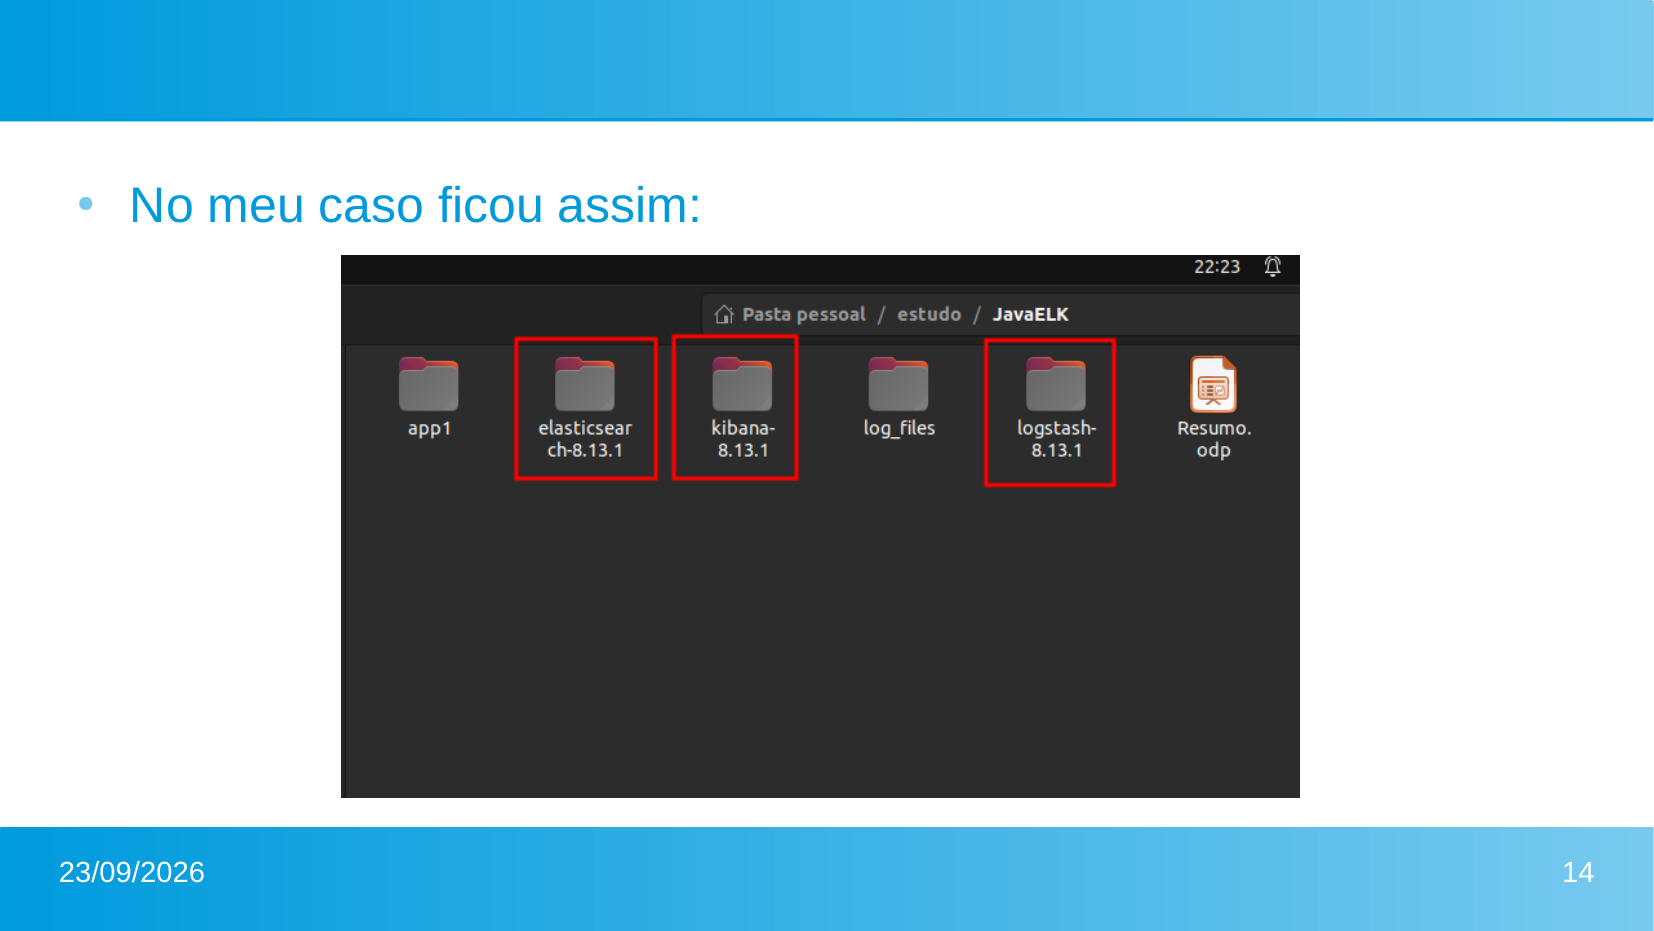

#
No meu caso ficou assim:
14